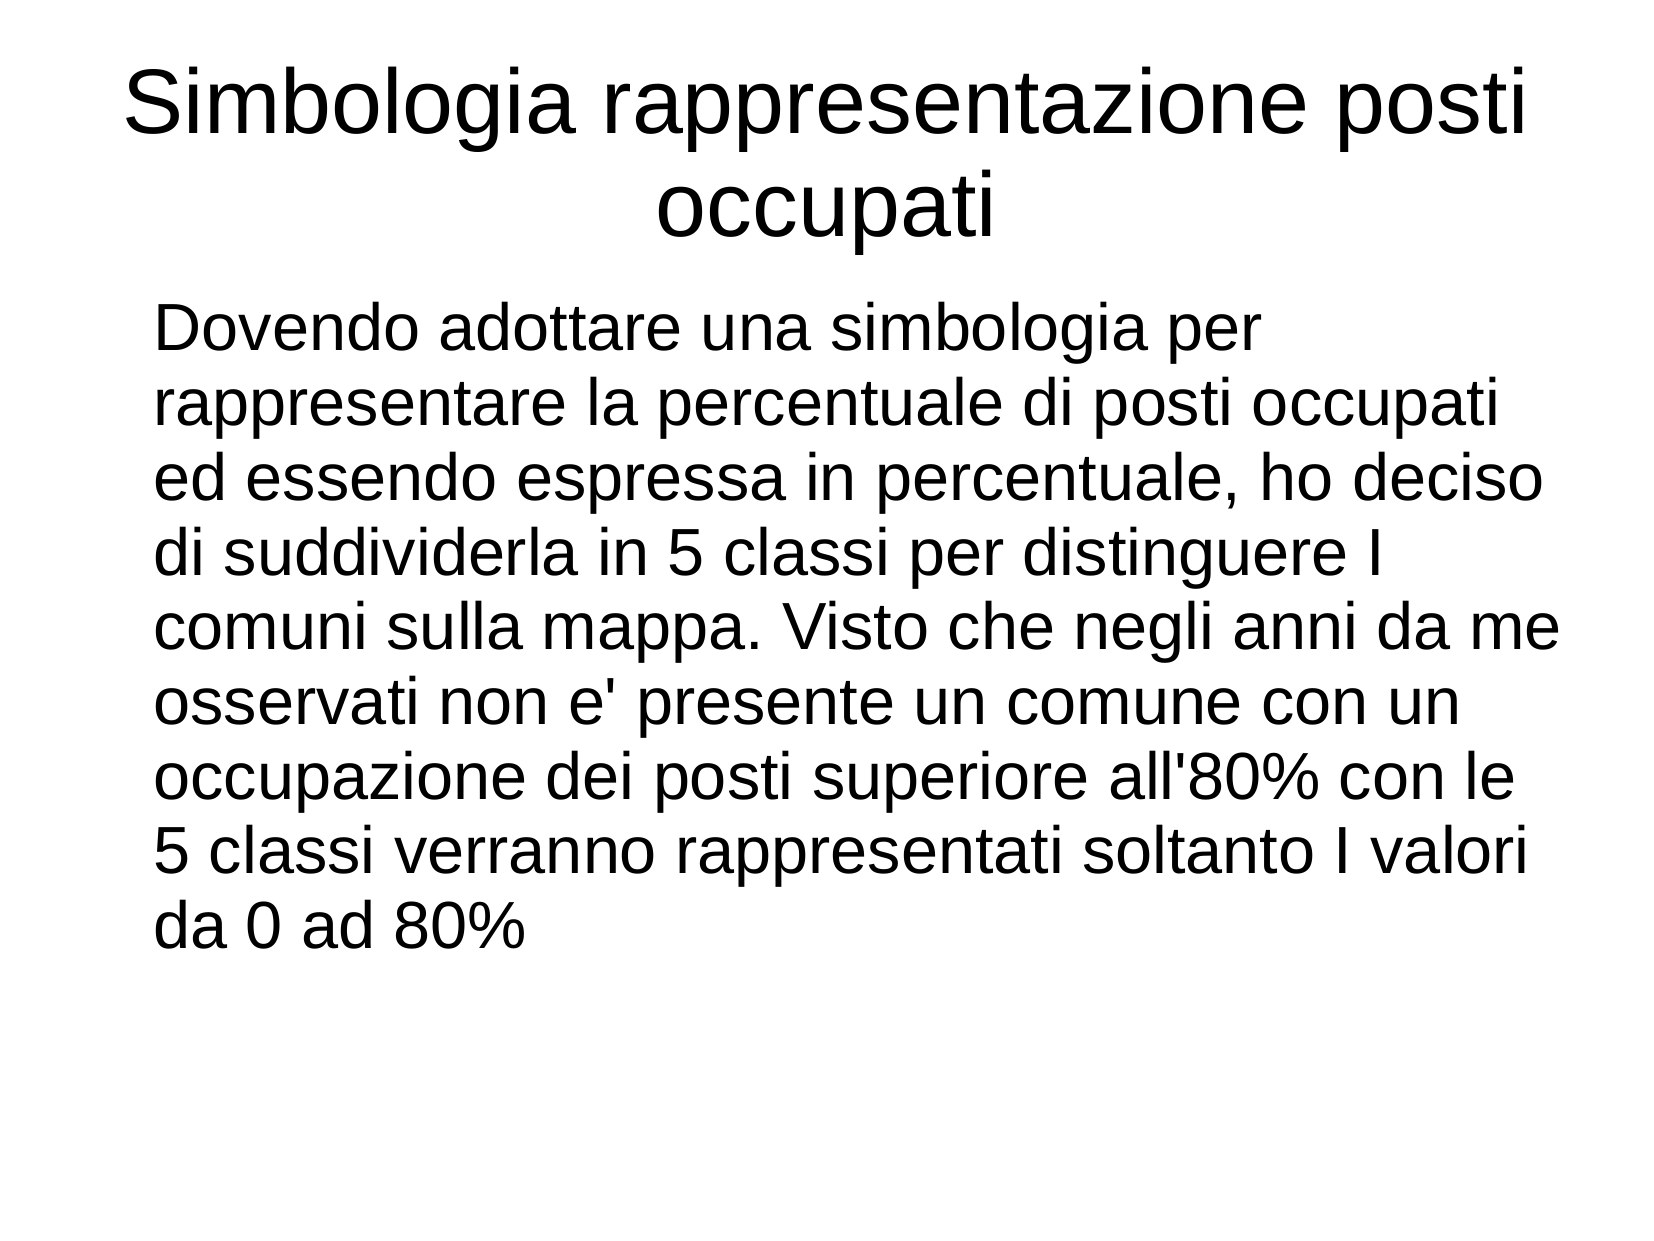

# Simbologia rappresentazione posti occupati
Dovendo adottare una simbologia per rappresentare la percentuale di posti occupati ed essendo espressa in percentuale, ho deciso di suddividerla in 5 classi per distinguere I comuni sulla mappa. Visto che negli anni da me osservati non e' presente un comune con un occupazione dei posti superiore all'80% con le 5 classi verranno rappresentati soltanto I valori da 0 ad 80%